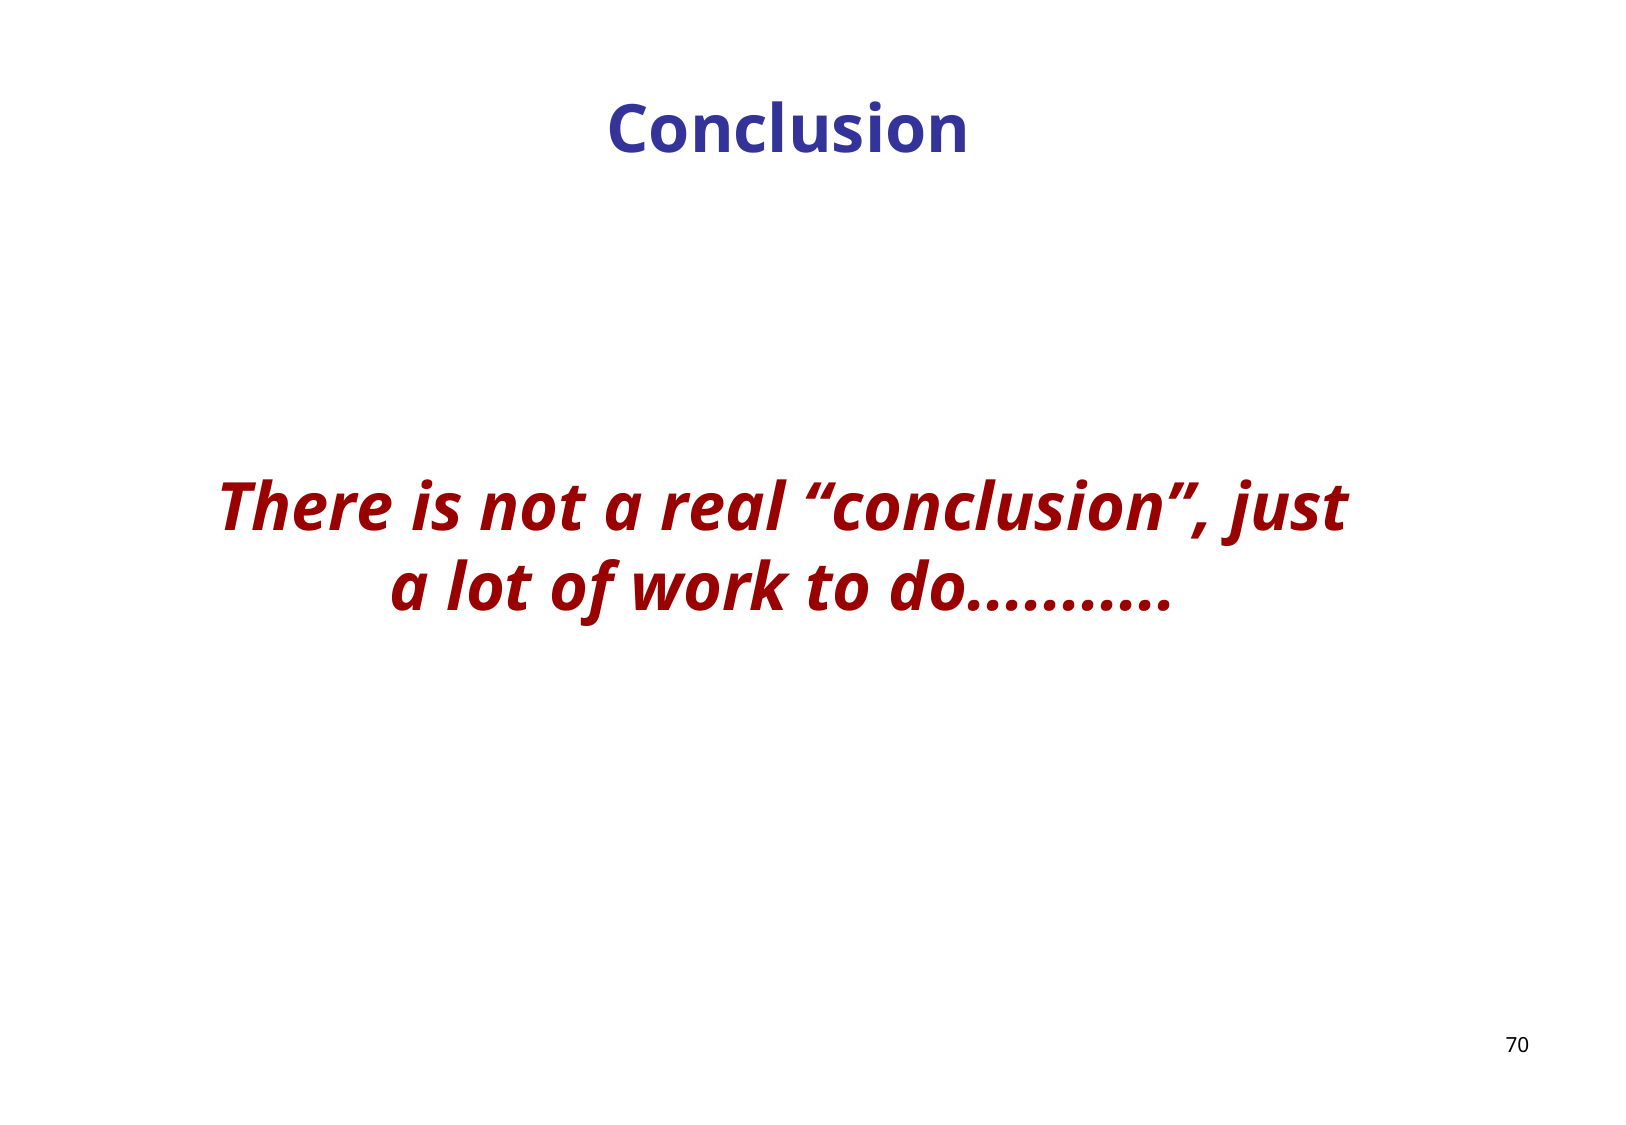

Conclusion
There is not a real “conclusion”, just a lot of work to do...........
70